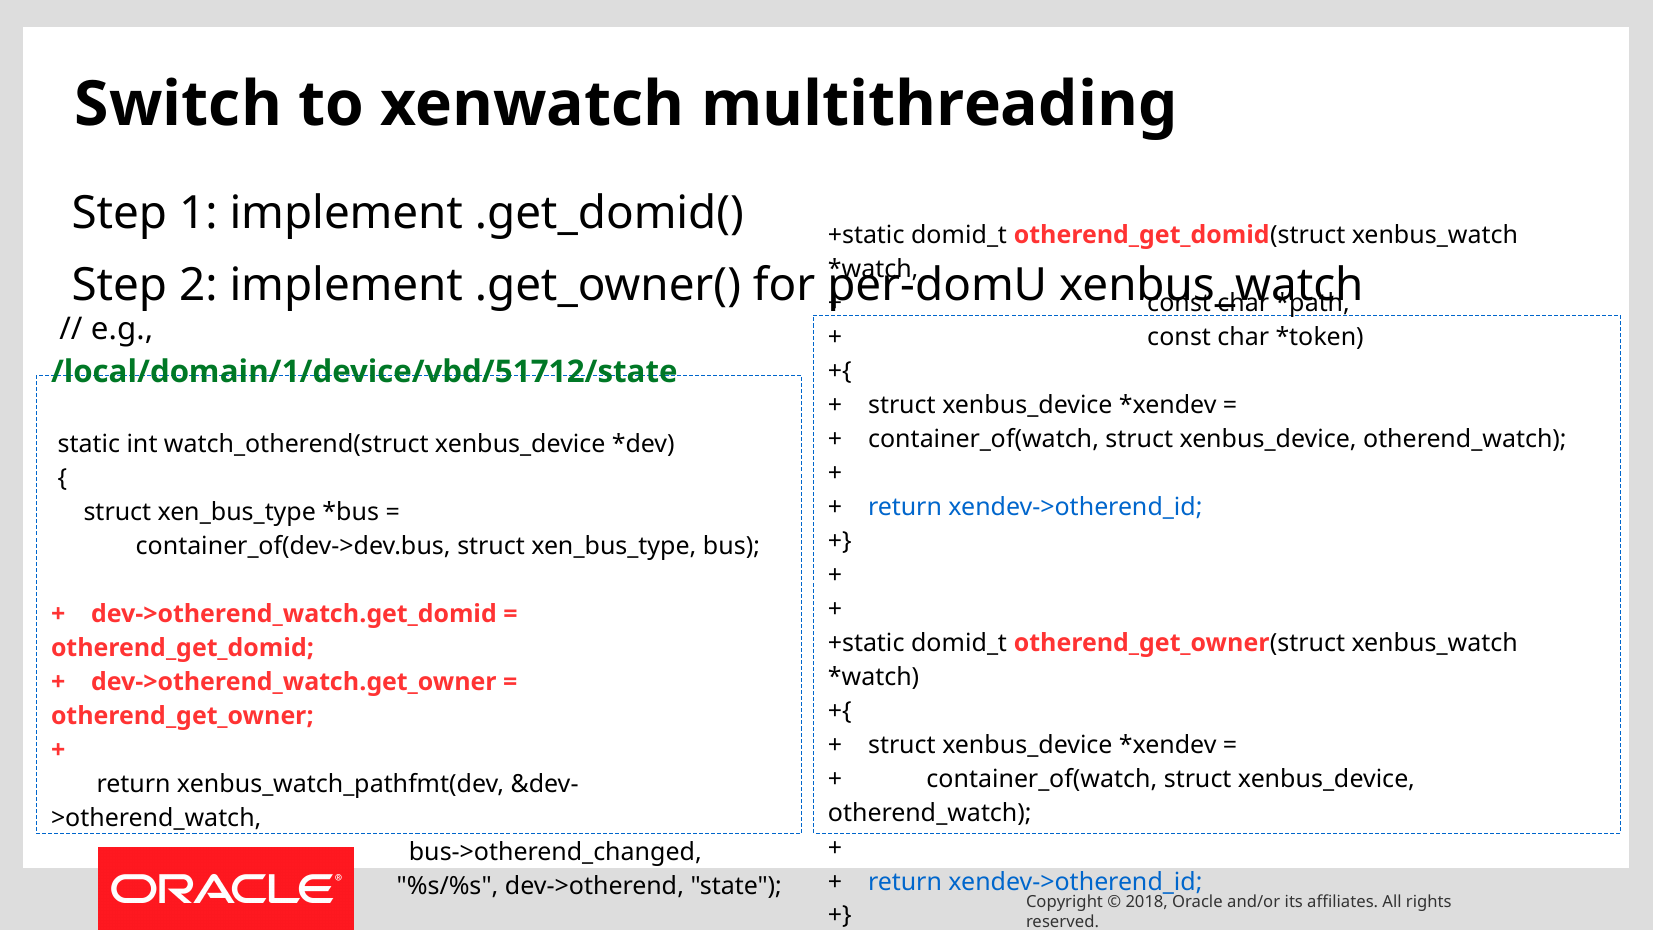

Switch to xenwatch multithreading
Step 1: implement .get_domid()
Step 2: implement .get_owner() for per-domU xenbus_watch
+static domid_t otherend_get_domid(struct xenbus_watch *watch,
+				 const char *path,
+				 const char *token)
+{
+ struct xenbus_device *xendev =
+ container_of(watch, struct xenbus_device, otherend_watch);
+
+ return xendev->otherend_id;
+}
+
+
+static domid_t otherend_get_owner(struct xenbus_watch *watch)
+{
+ struct xenbus_device *xendev =
+ container_of(watch, struct xenbus_device, otherend_watch);
+
+ return xendev->otherend_id;
+}
 // e.g., /local/domain/1/device/vbd/51712/state
 static int watch_otherend(struct xenbus_device *dev)
 {
 struct xen_bus_type *bus =
 container_of(dev->dev.bus, struct xen_bus_type, bus);
+ dev->otherend_watch.get_domid = otherend_get_domid;
+ dev->otherend_watch.get_owner = otherend_get_owner;
+
 return xenbus_watch_pathfmt(dev, &dev->otherend_watch,
 bus->otherend_changed,
 				 "%s/%s", dev->otherend, "state");
Copyright © 2018, Oracle and/or its affiliates. All rights reserved.